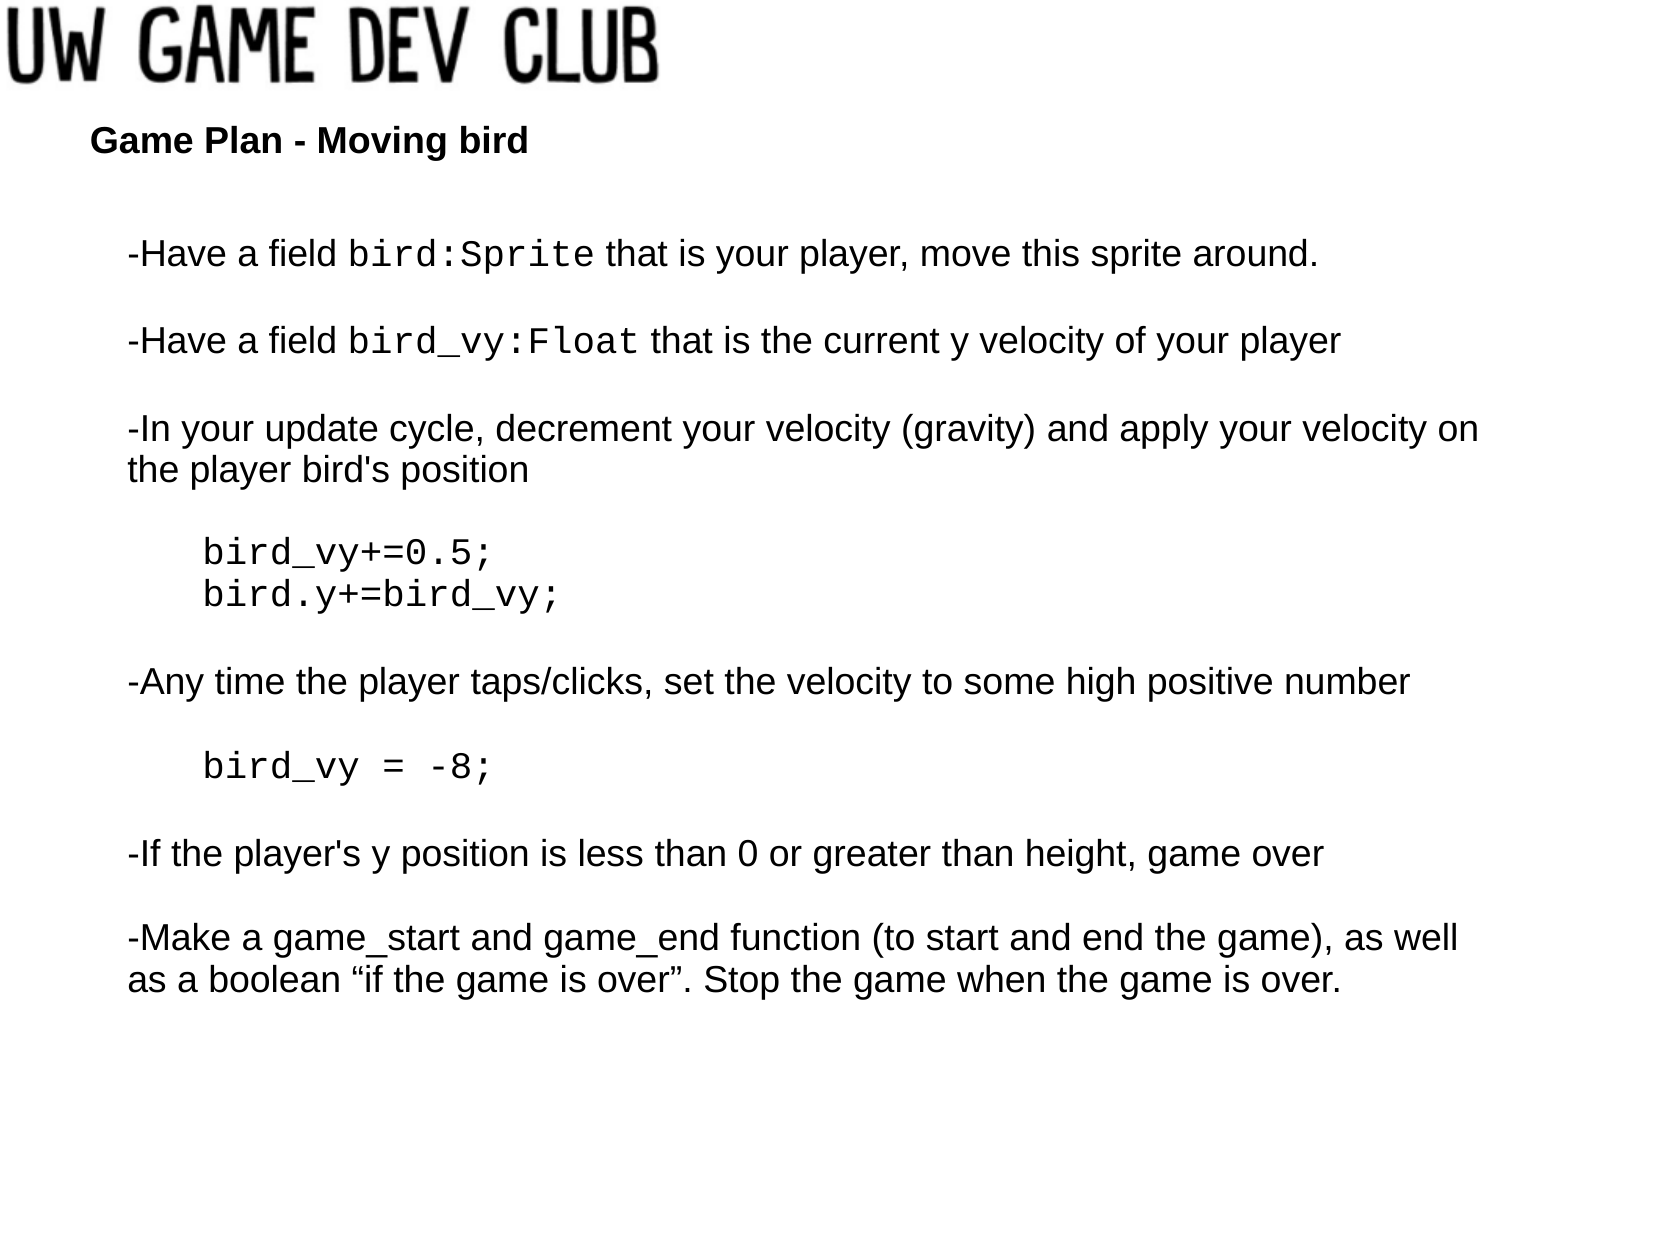

Game Plan - Moving bird
-Have a field bird:Sprite that is your player, move this sprite around.
-Have a field bird_vy:Float that is the current y velocity of your player
-In your update cycle, decrement your velocity (gravity) and apply your velocity on the player bird's position
	bird_vy+=0.5;
	bird.y+=bird_vy;
-Any time the player taps/clicks, set the velocity to some high positive number
	bird_vy = -8;
-If the player's y position is less than 0 or greater than height, game over
-Make a game_start and game_end function (to start and end the game), as well as a boolean “if the game is over”. Stop the game when the game is over.